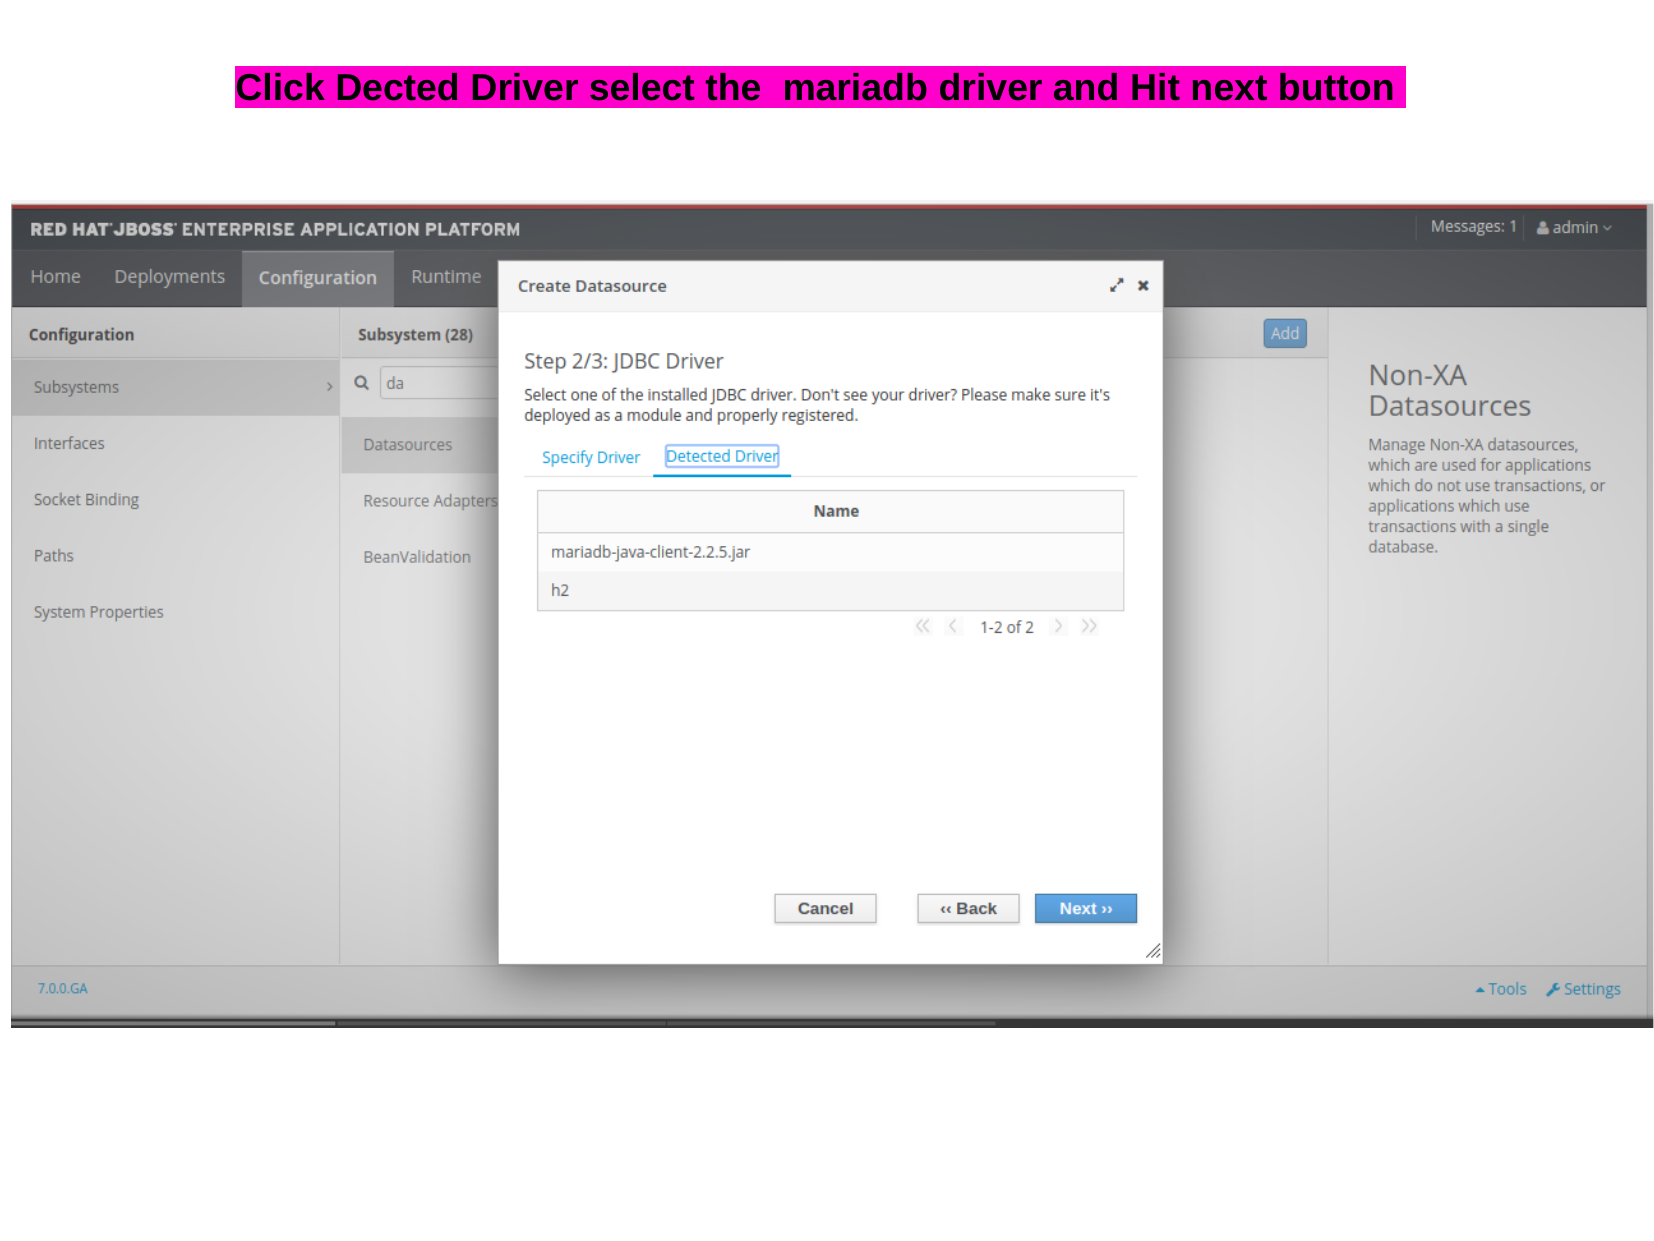

Click Dected Driver select the mariadb driver and Hit next button